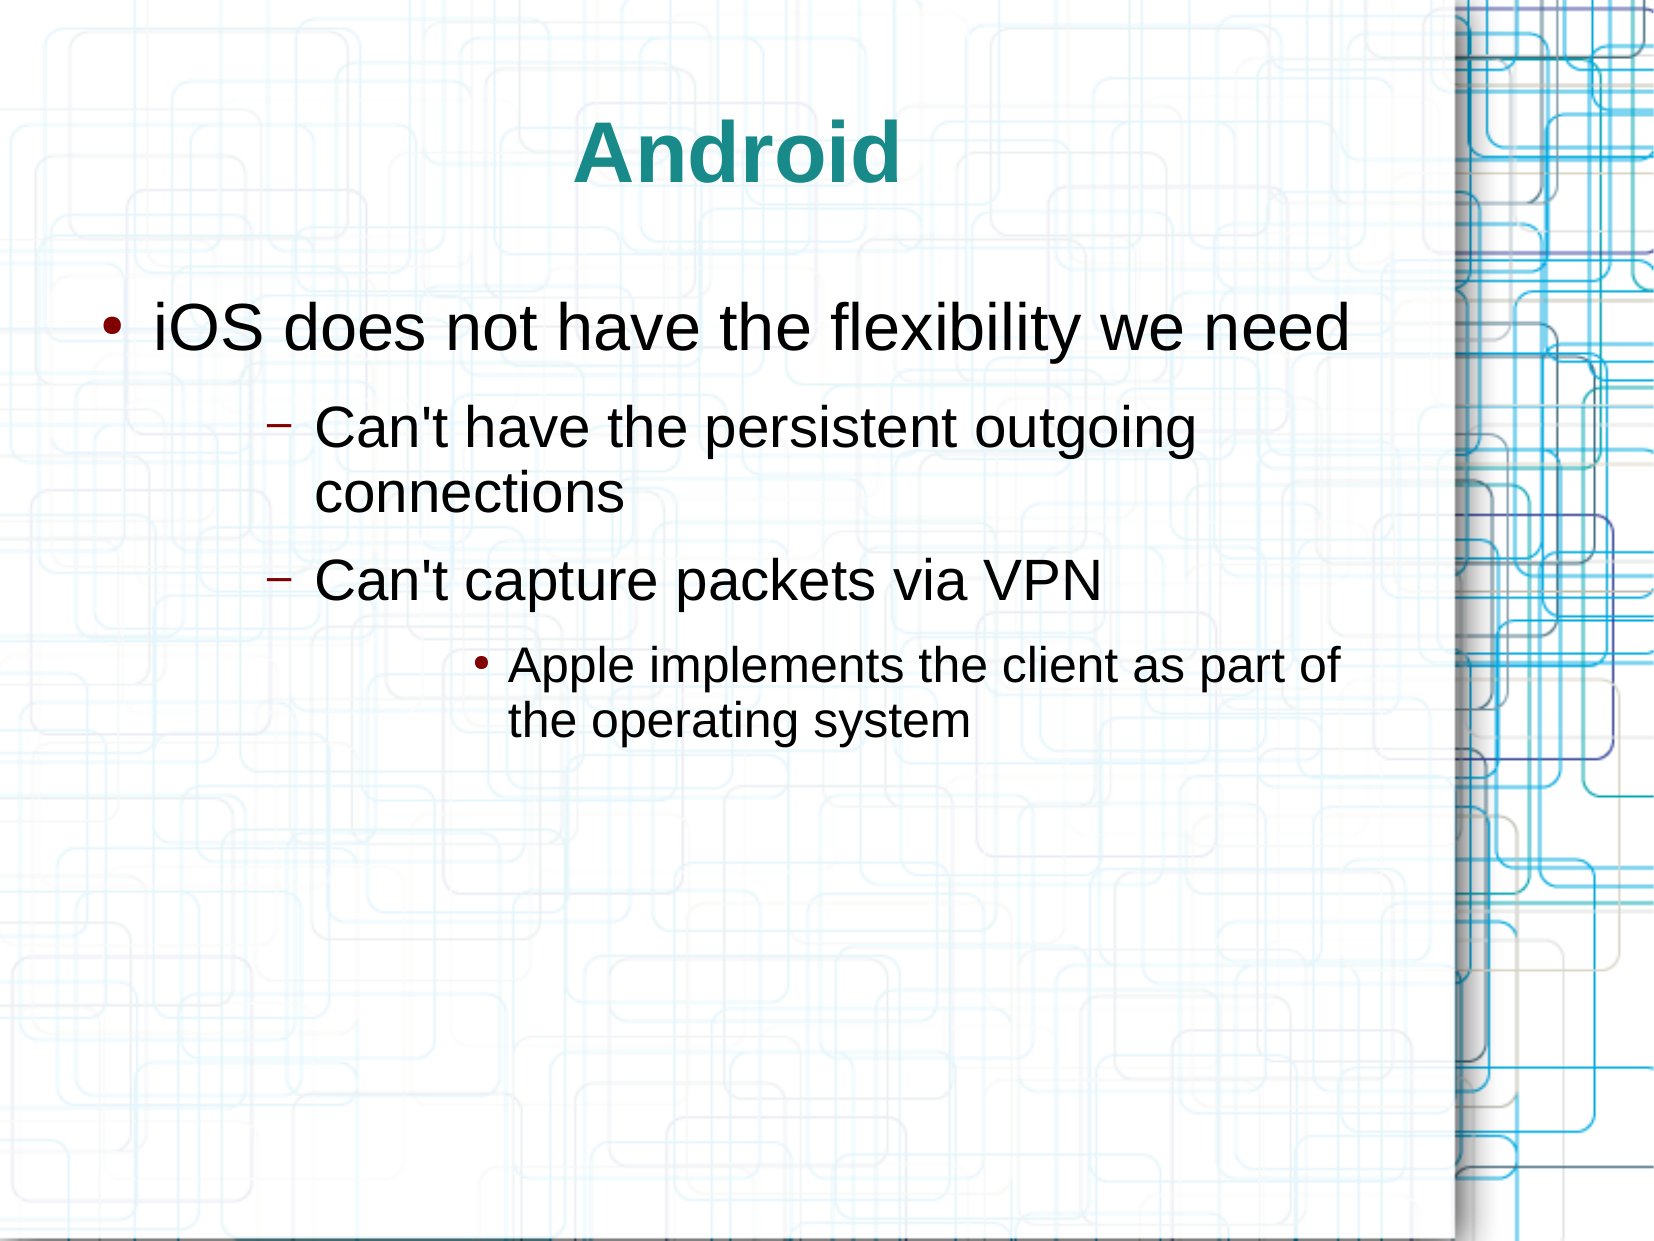

# Android
iOS does not have the flexibility we need
Can't have the persistent outgoing connections
Can't capture packets via VPN
Apple implements the client as part of the operating system